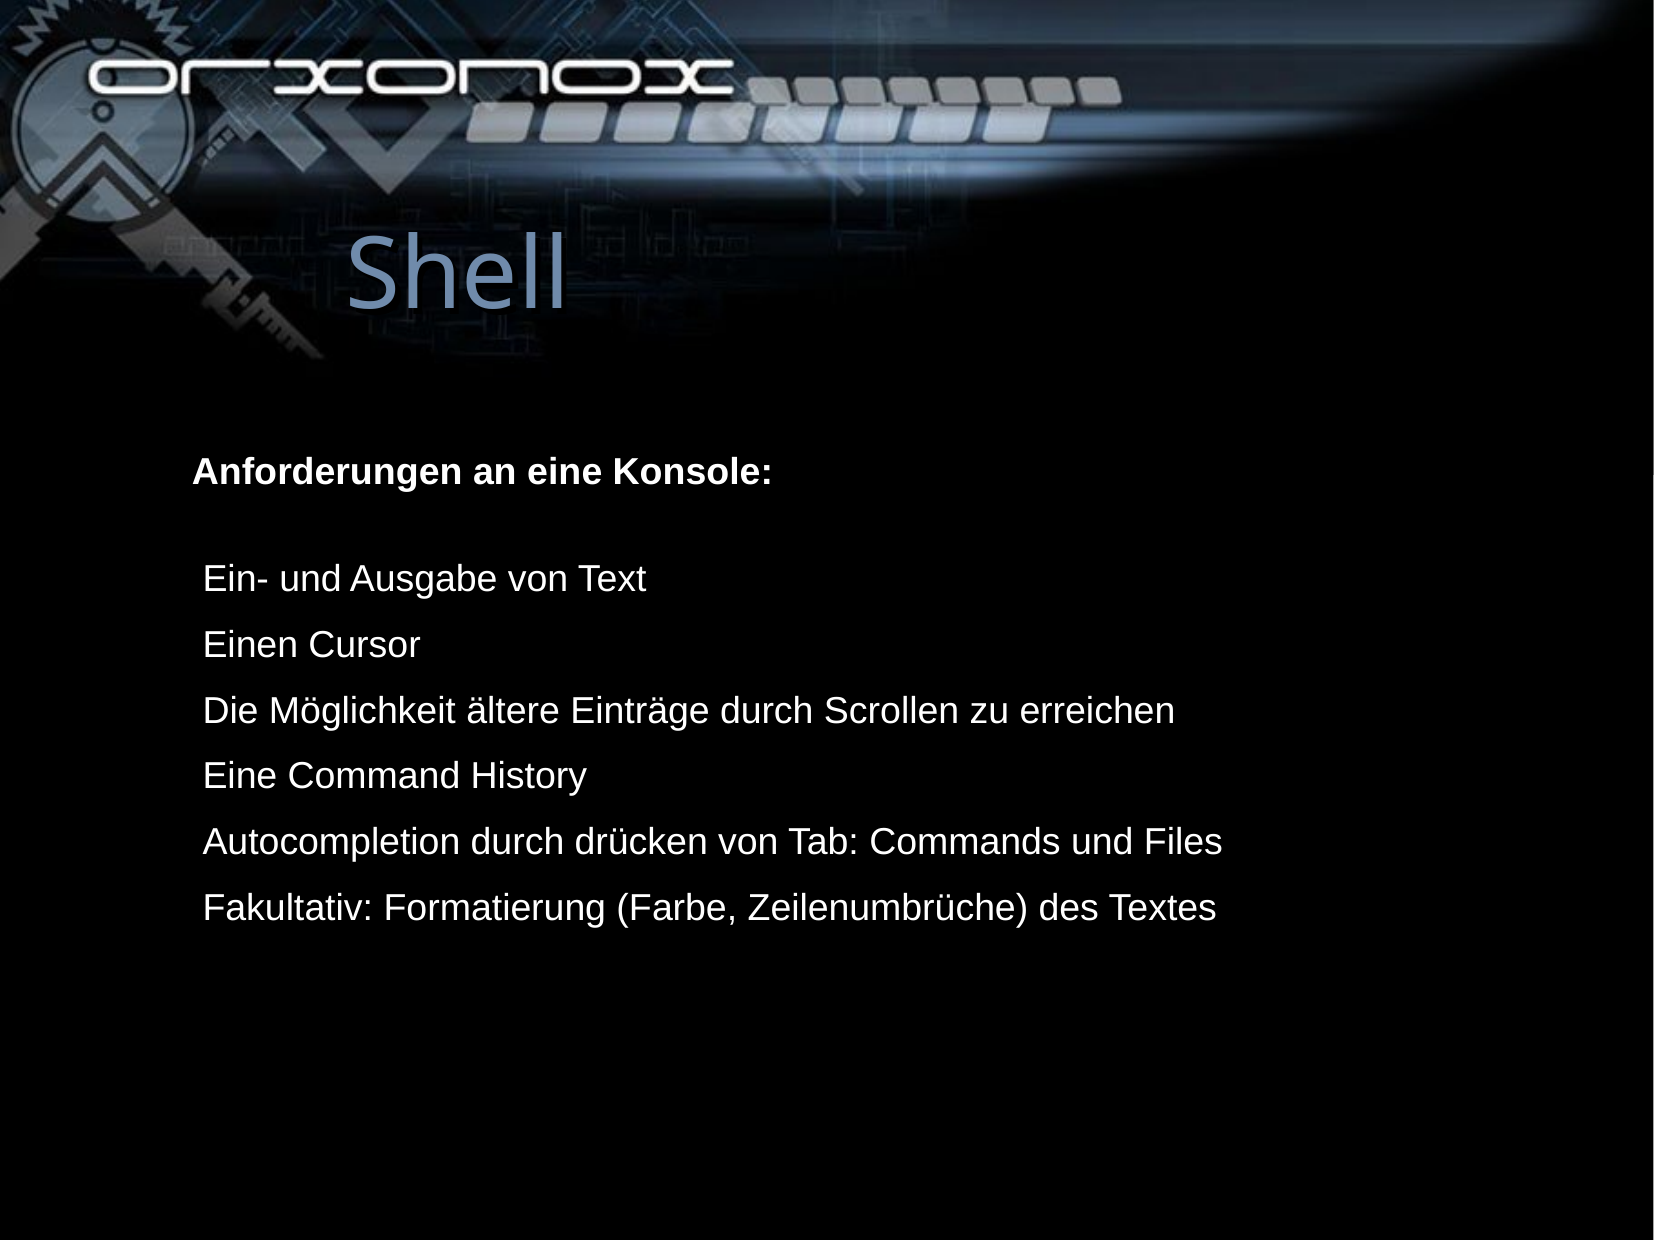

Shell
Anforderungen an eine Konsole:
 Ein- und Ausgabe von Text
 Einen Cursor
 Die Möglichkeit ältere Einträge durch Scrollen zu erreichen
 Eine Command History
 Autocompletion durch drücken von Tab: Commands und Files
 Fakultativ: Formatierung (Farbe, Zeilenumbrüche) des Textes